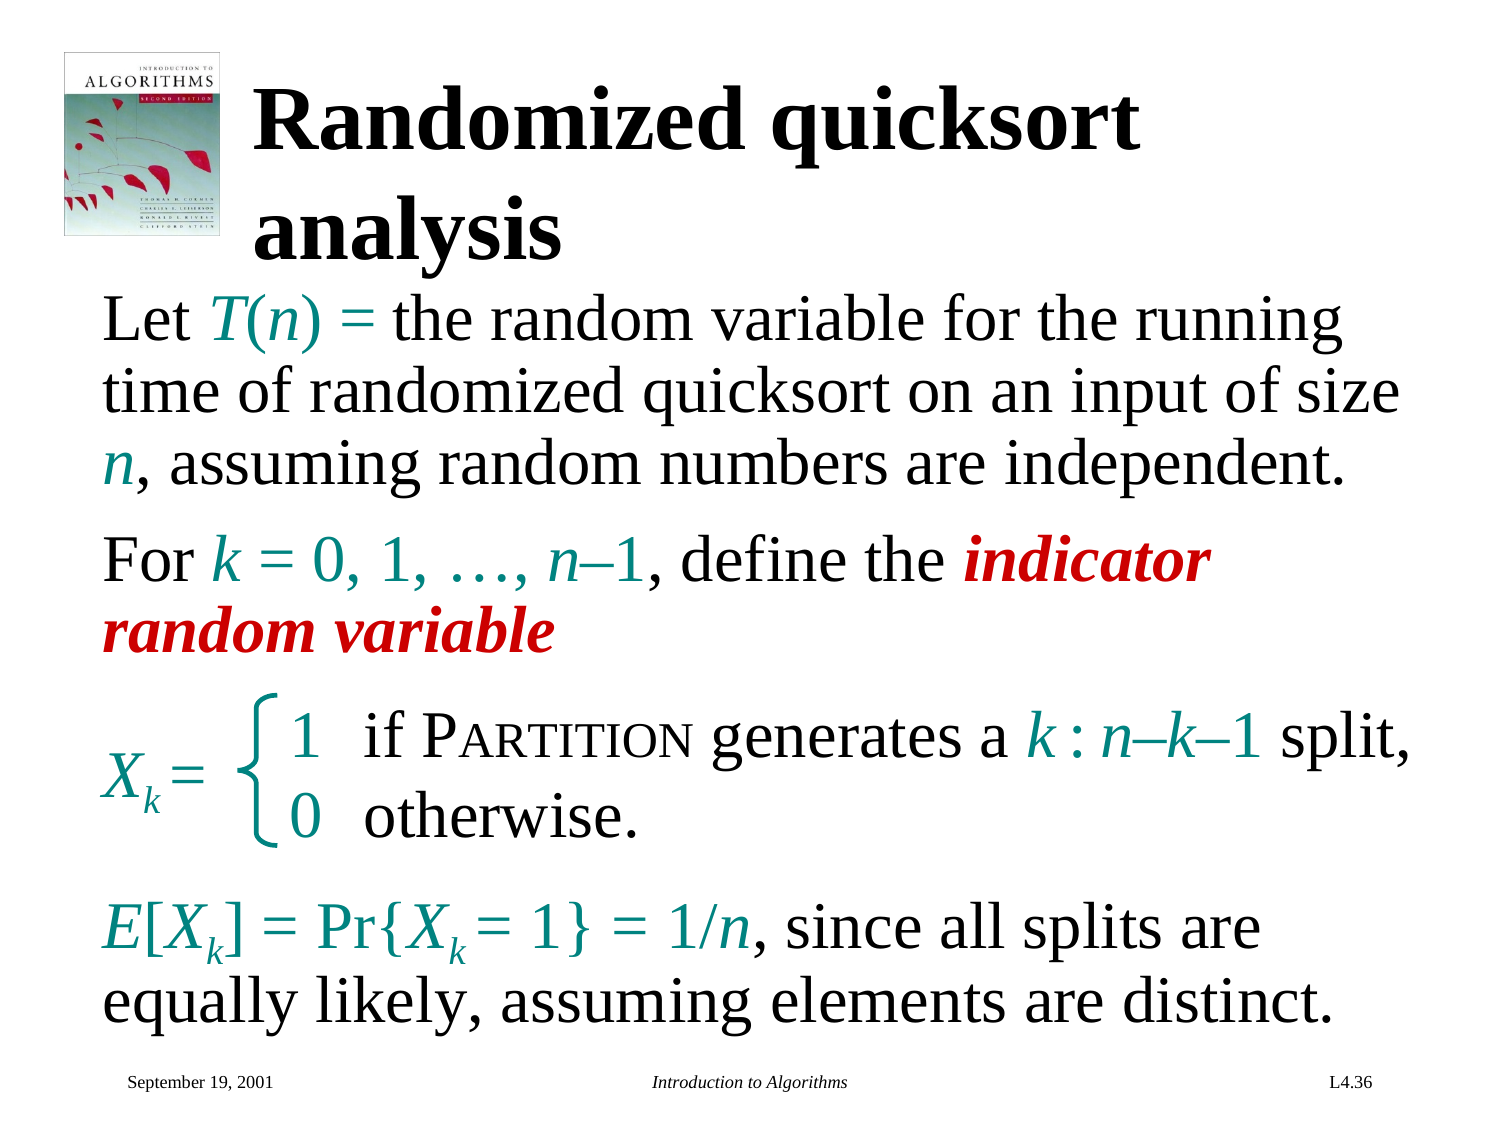

# Randomized quicksort analysis
Let T(n) =	the random variable for the running time of randomized quicksort on an input of size n, assuming random numbers are independent.
For k = 0, 1, …, n–1, define the indicator random variable
1	if PARTITION generates a k : n–k–1 split,
0	otherwise.
Xk =
E[Xk] = Pr{Xk = 1} = 1/n, since all splits are equally likely, assuming elements are distinct.
September 19, 2001
Introduction to Algorithms
L4.